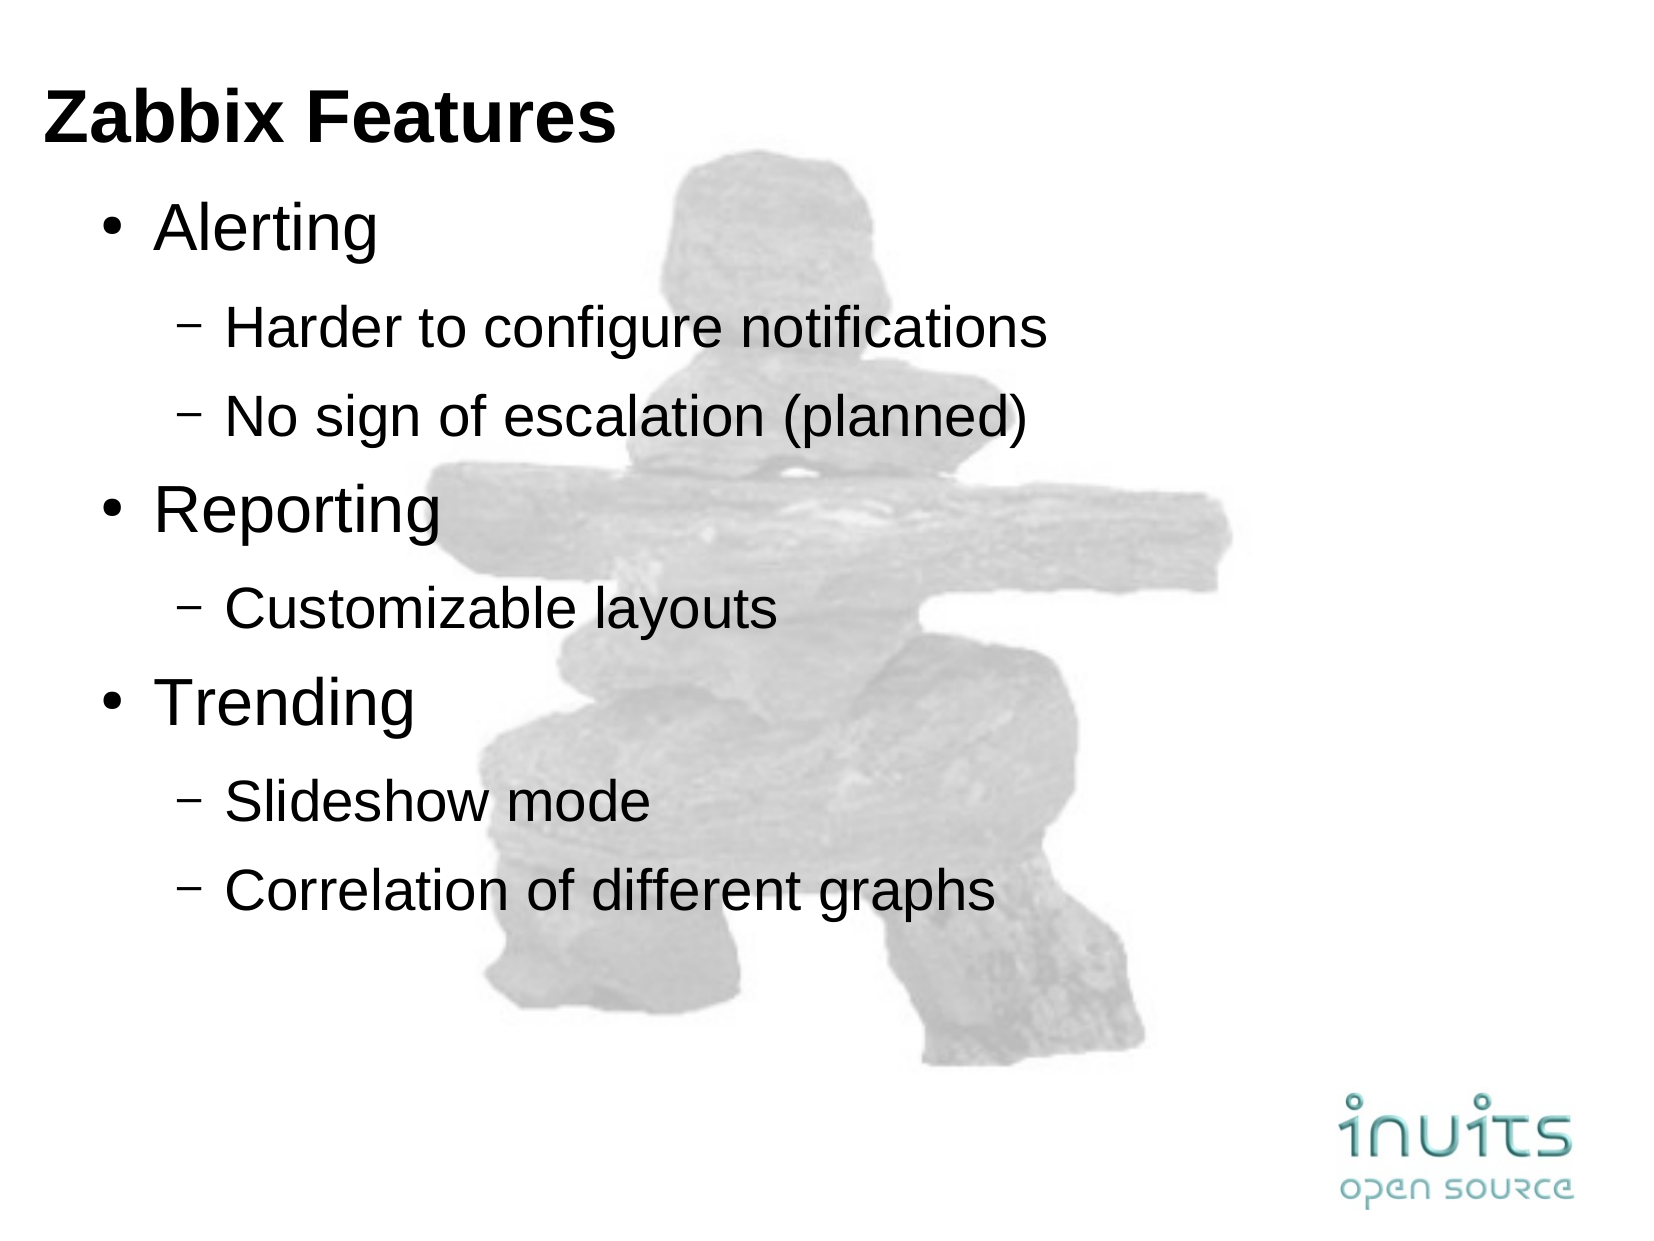

# Zabbix Features
Alerting
Harder to configure notifications
No sign of escalation (planned)
Reporting
Customizable layouts
Trending
Slideshow mode
Correlation of different graphs
46